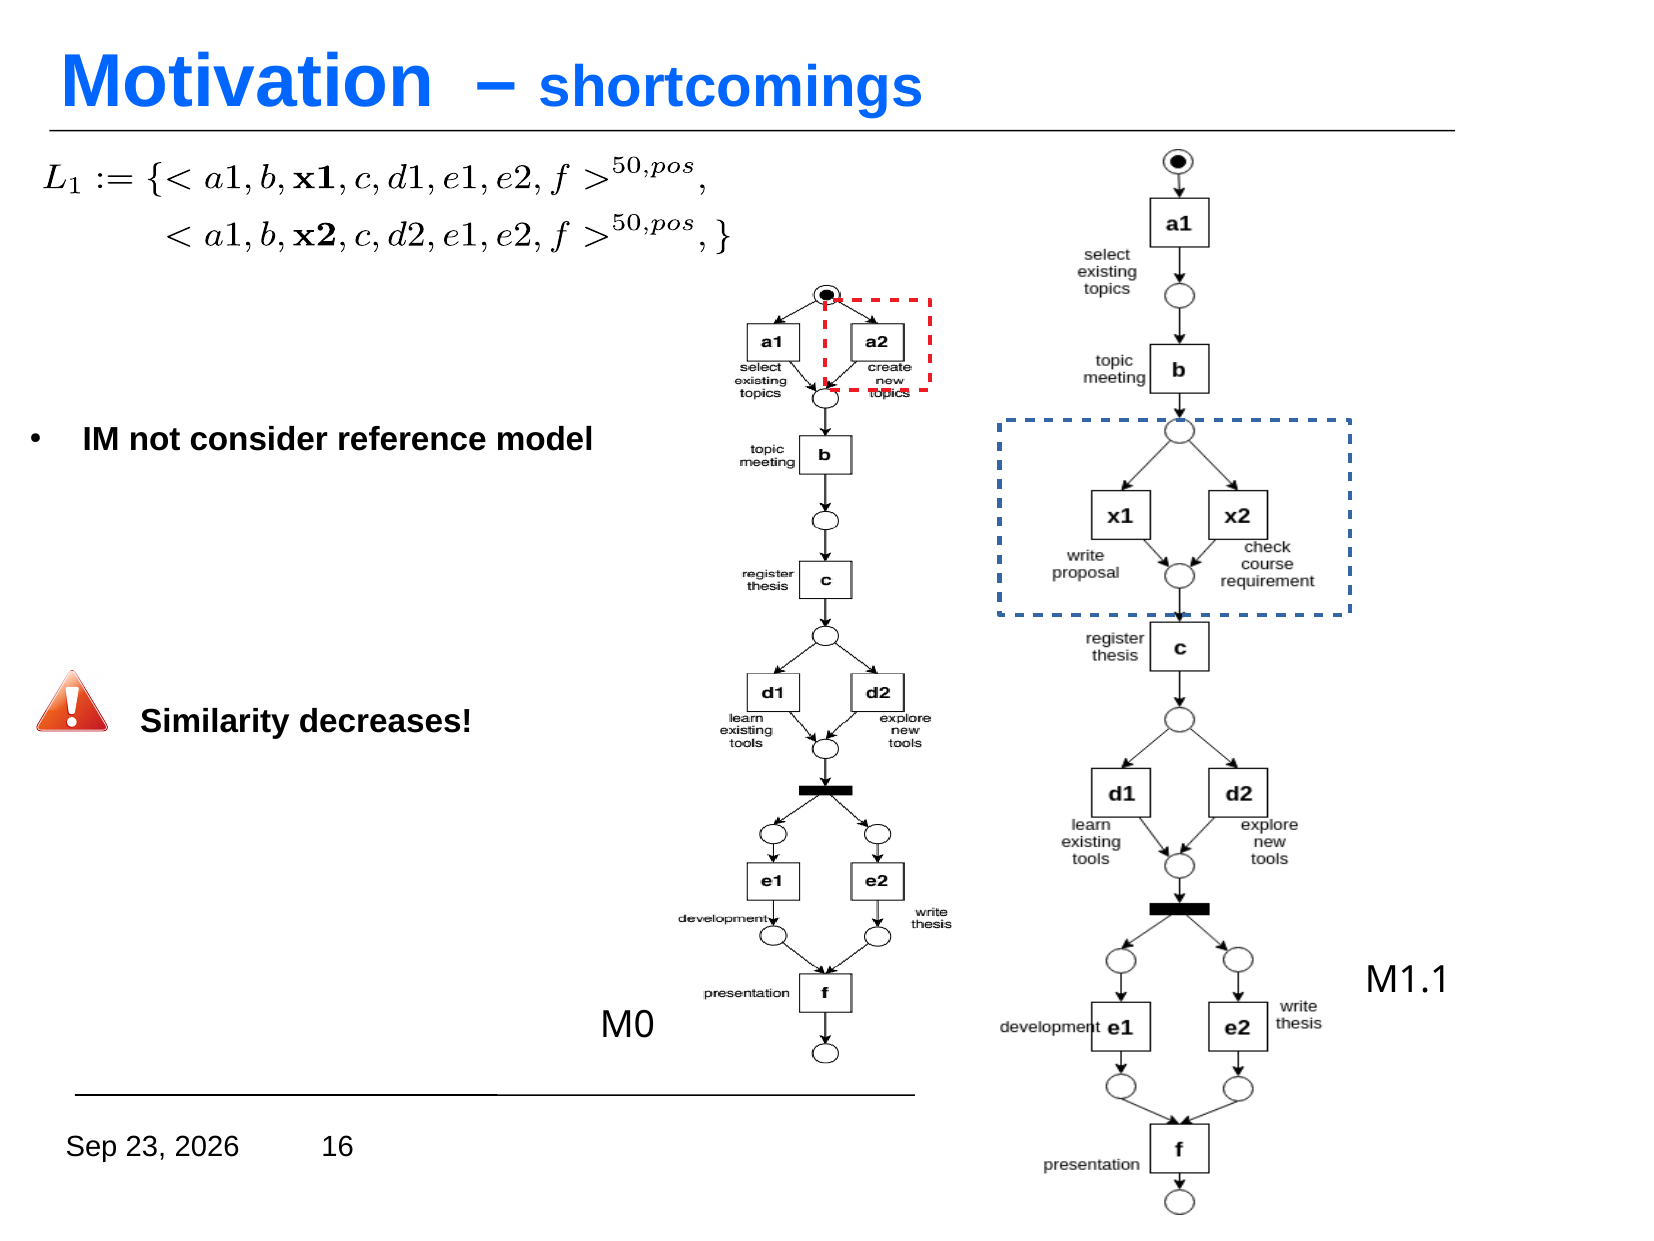

# Motivation – shortcomings
IM not consider reference model
 Similarity decreases!
M1.1
M0